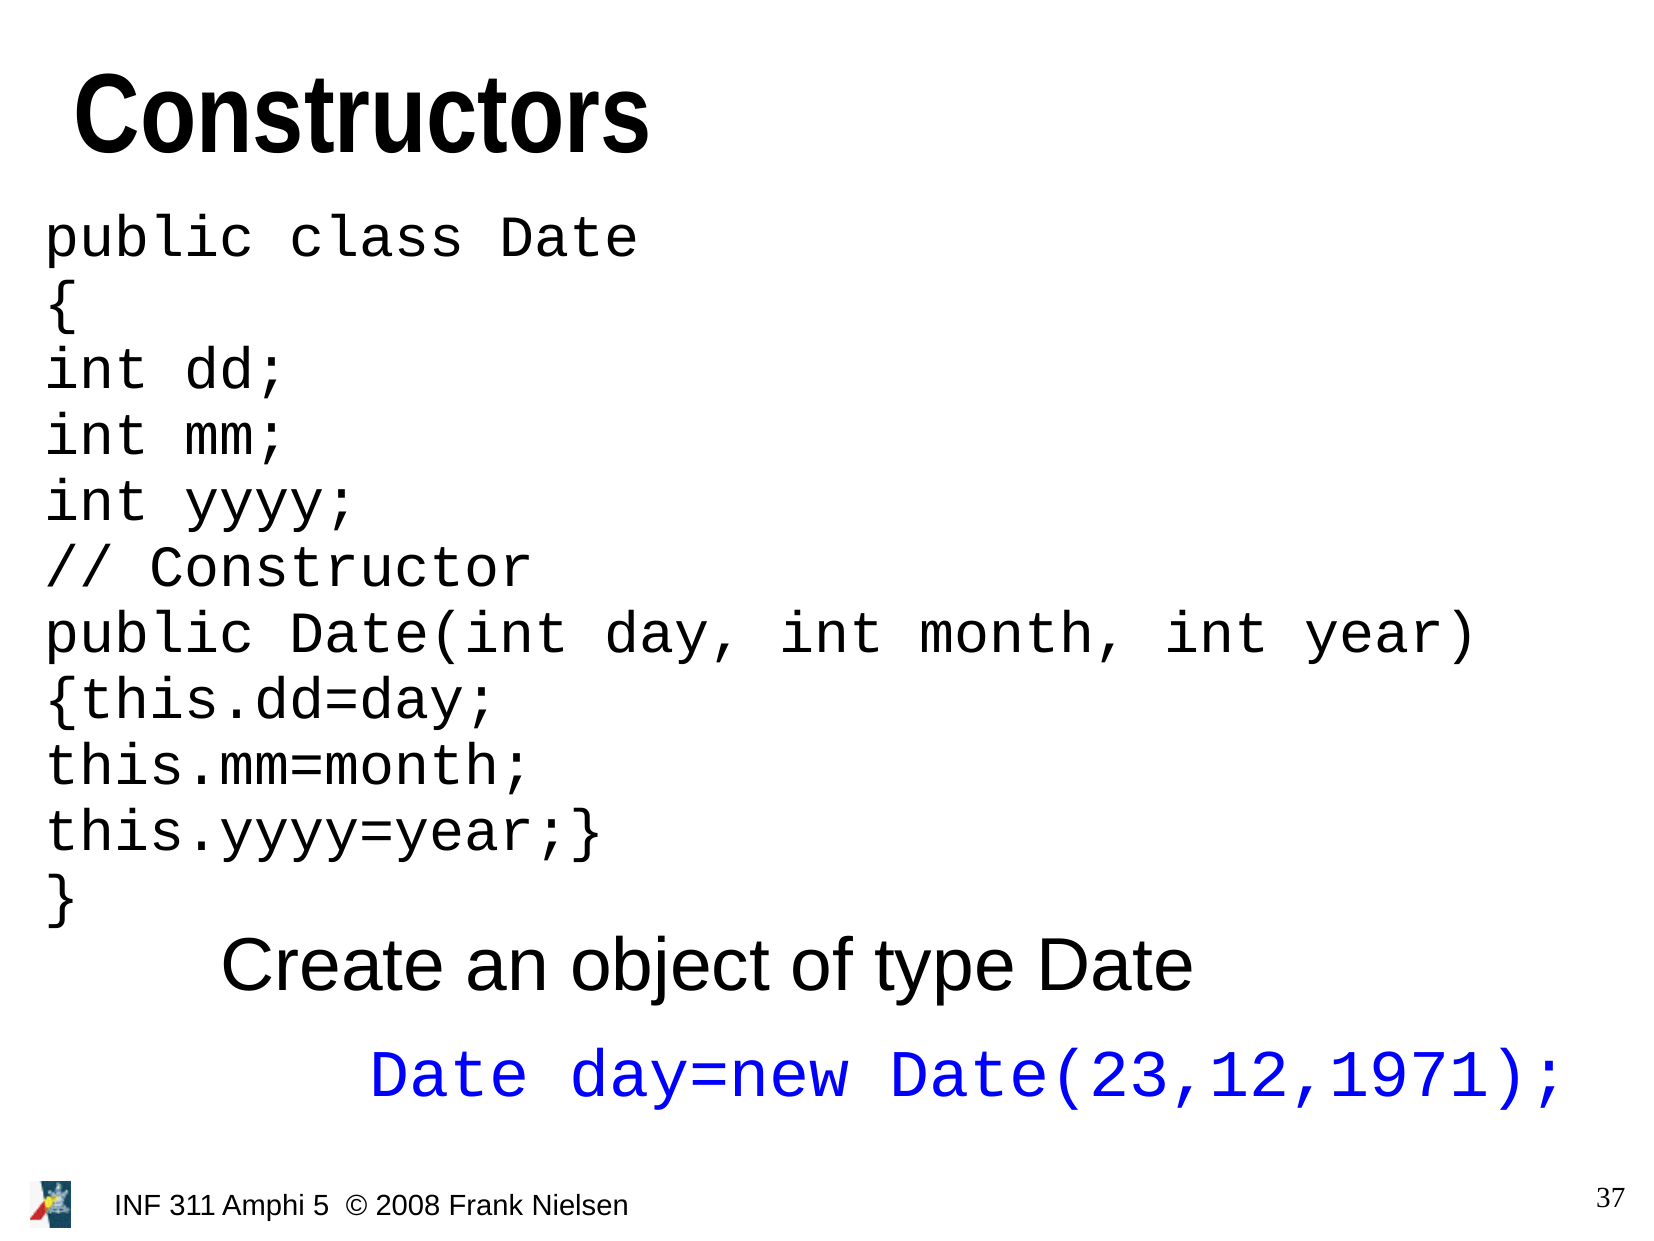

Constructors
public class Date
{
int dd;
int mm;
int yyyy;
// Constructor
public Date(int day, int month, int year)
{this.dd=day;
this.mm=month;
this.yyyy=year;}
}
Create an object of type Date
Date day=new Date(23,12,1971);